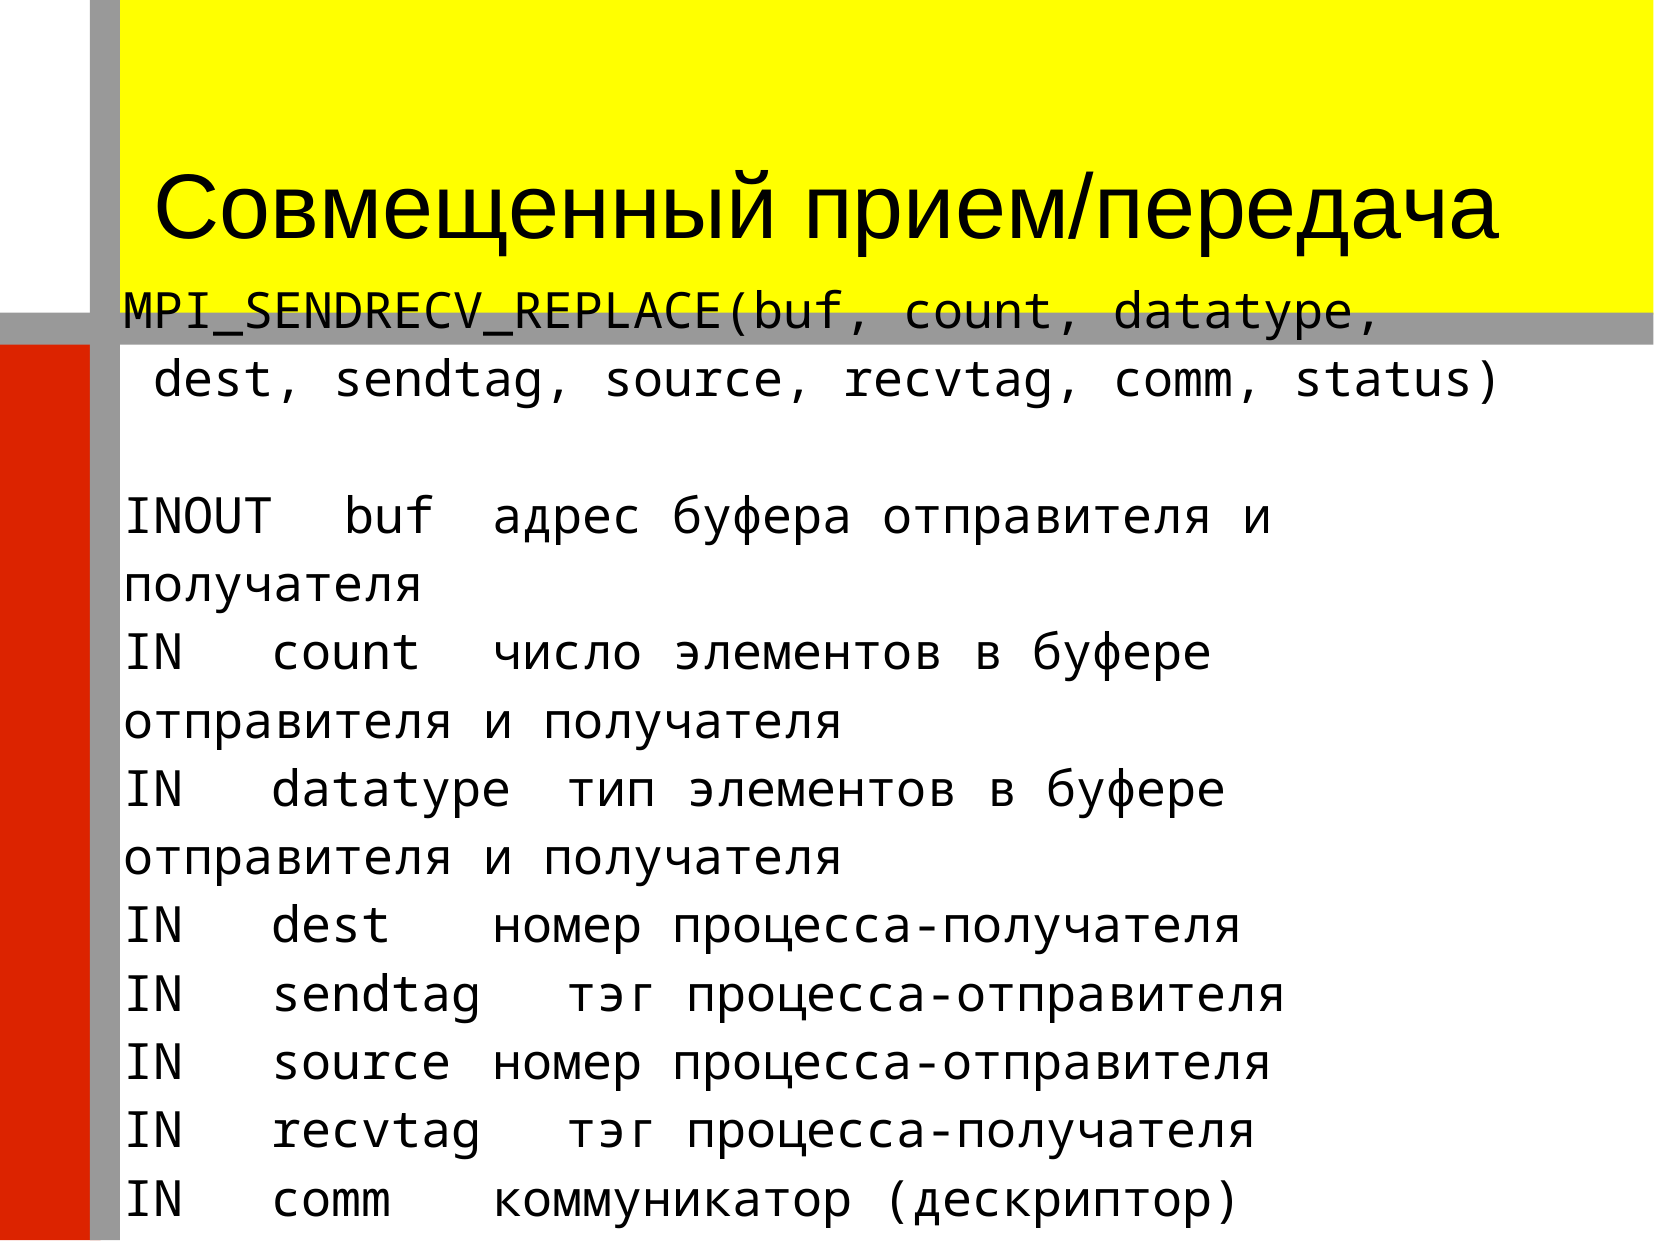

# Совмещенный прием/передача
MPI_SENDRECV_REPLACE(buf, count, datatype,
 dest, sendtag, source, recvtag, comm, status)
INOUT 	buf 	адрес буфера отправителя и получателя
IN 	count 	число элементов в буфере отправителя и получателя
IN 	datatype 	тип элементов в буфере отправителя и получателя
IN 	dest 	номер процесса-получателя
IN 	sendtag 	тэг процесса-отправителя
IN 	source 	номер процесса-отправителя
IN 	recvtag 	тэг процесса-получателя
IN 	comm 	коммуникатор (дескриптор)
OUT 	status 	статус (статус)